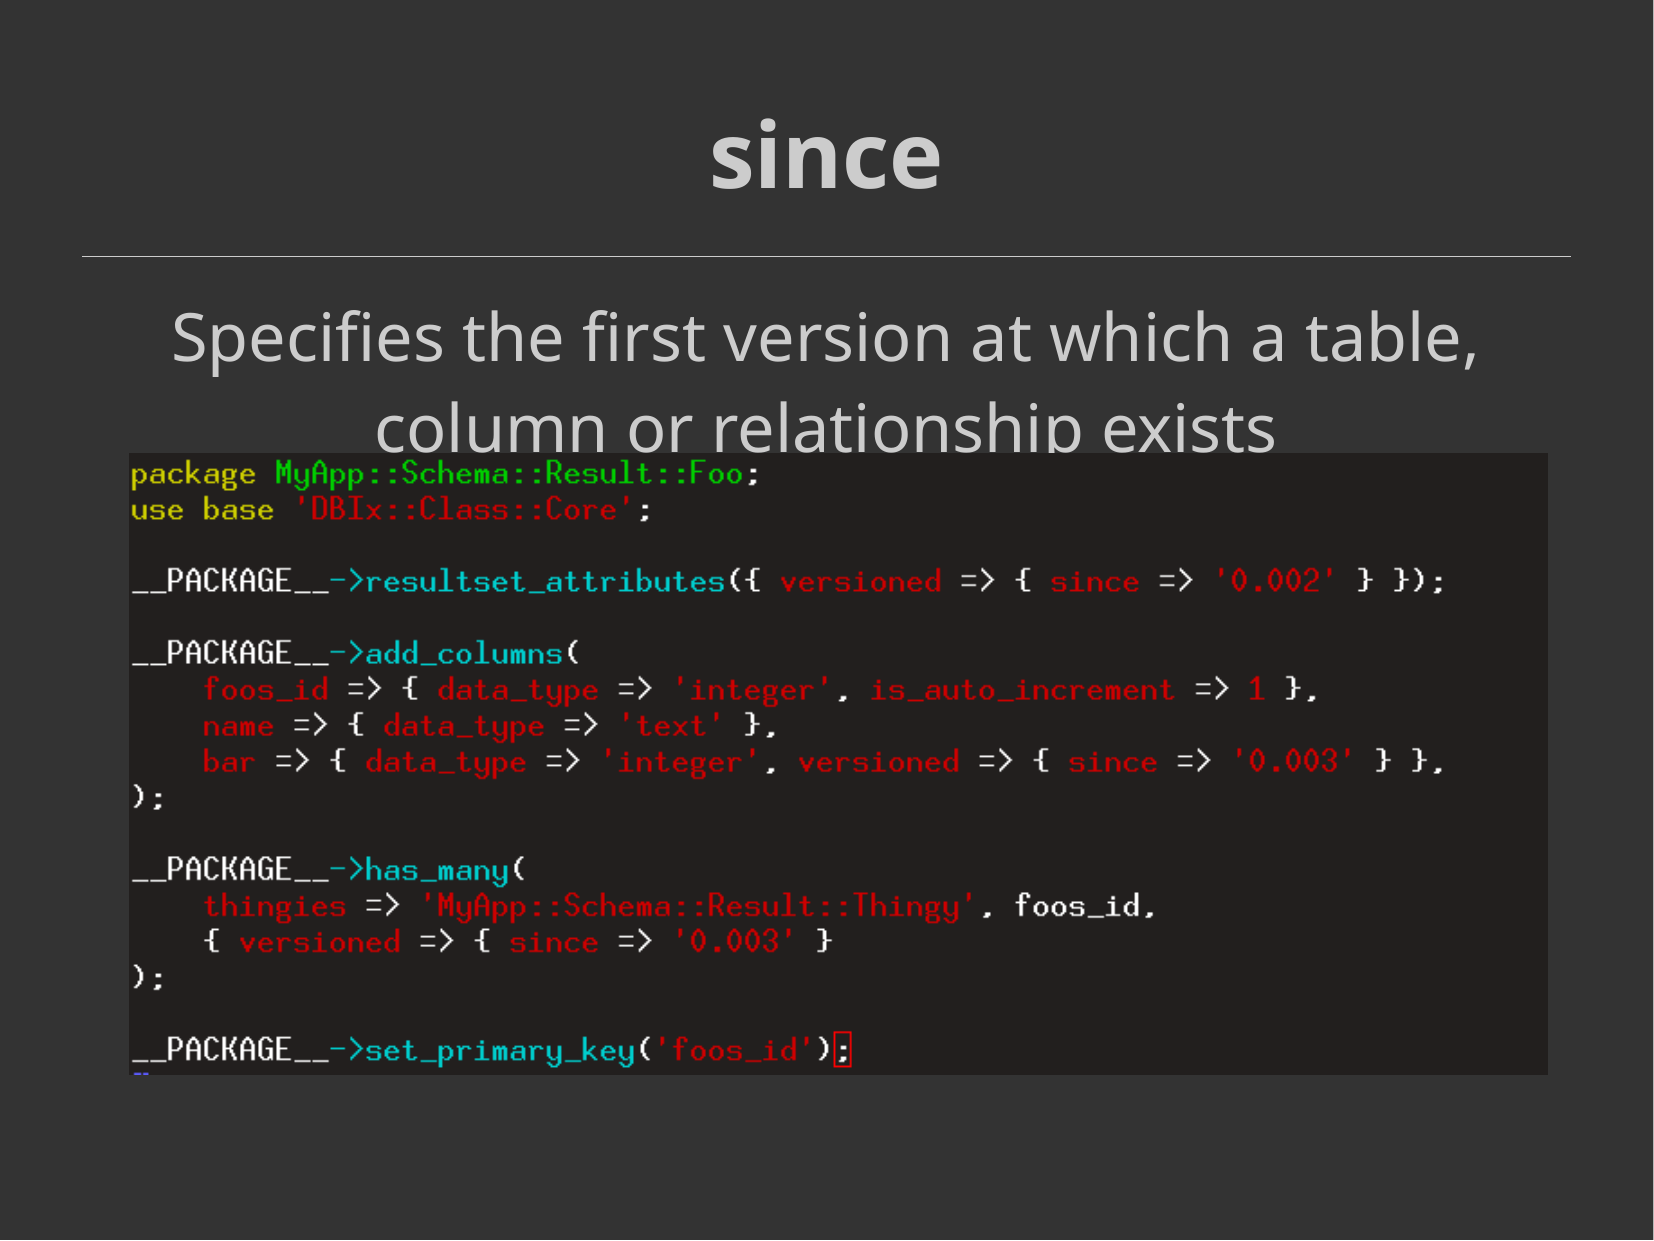

# since
Specifies the first version at which a table, column or relationship exists